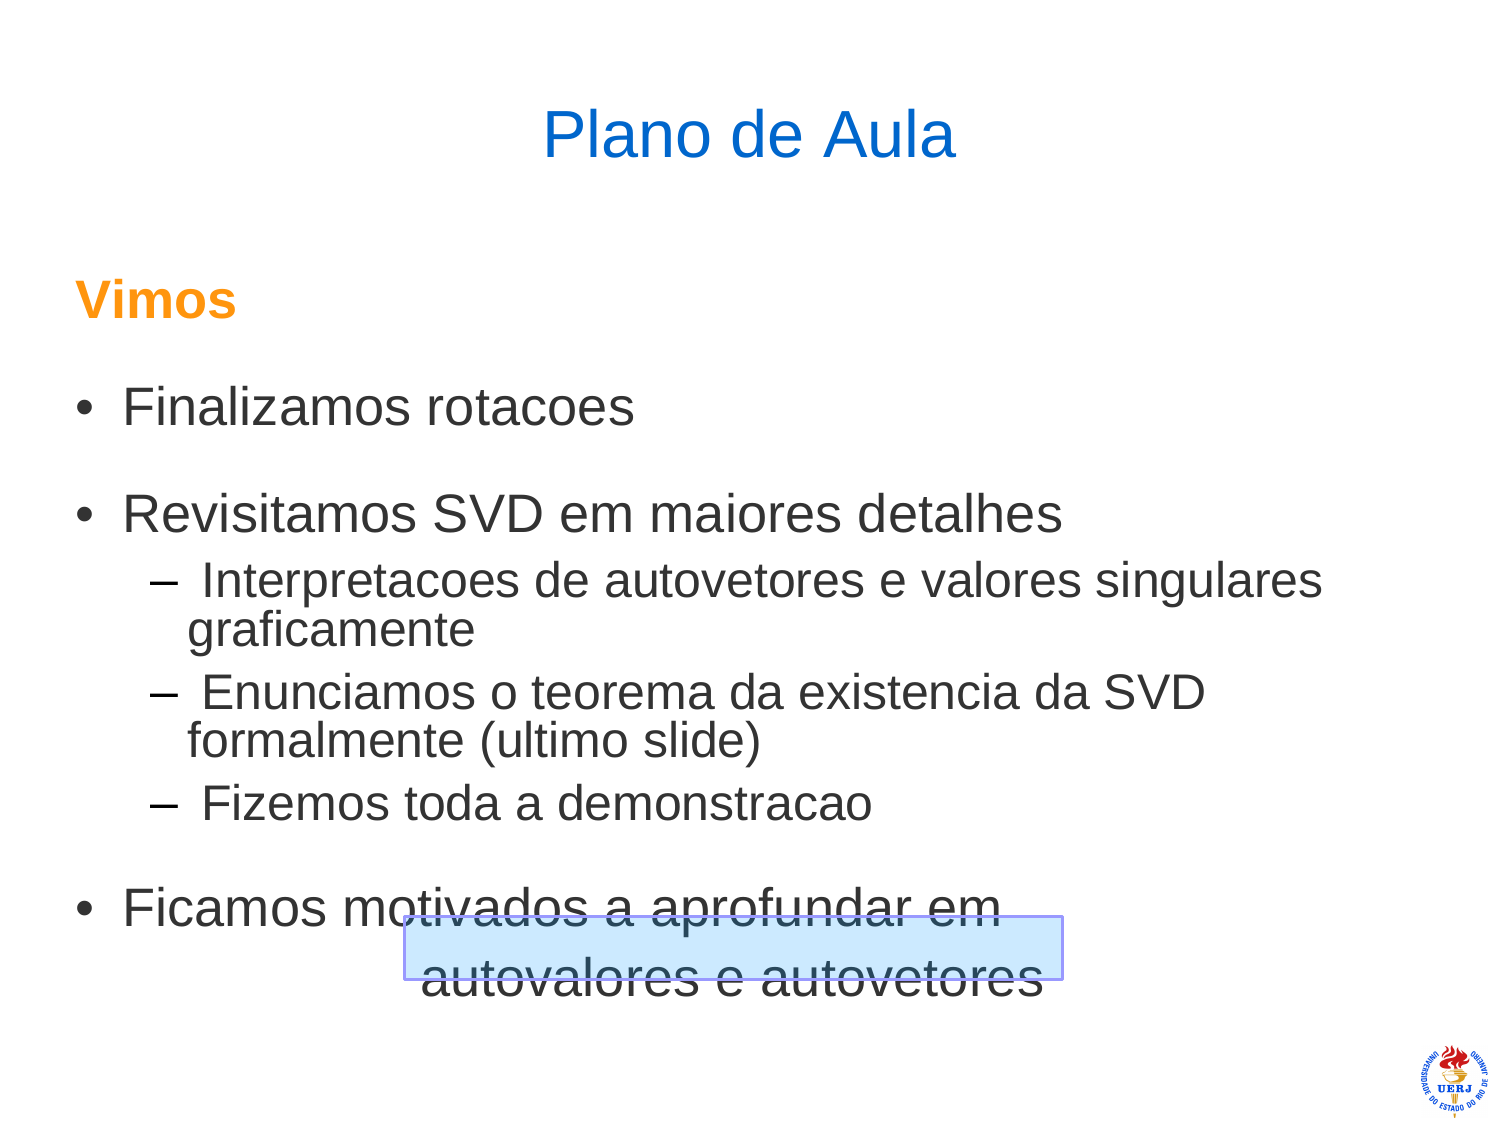

# Plano de Aula
Vimos
Finalizamos rotacoes
Revisitamos SVD em maiores detalhes
 Interpretacoes de autovetores e valores singulares graficamente
 Enunciamos o teorema da existencia da SVD formalmente (ultimo slide)
 Fizemos toda a demonstracao
Ficamos motivados a aprofundar em
 autovalores e autovetores